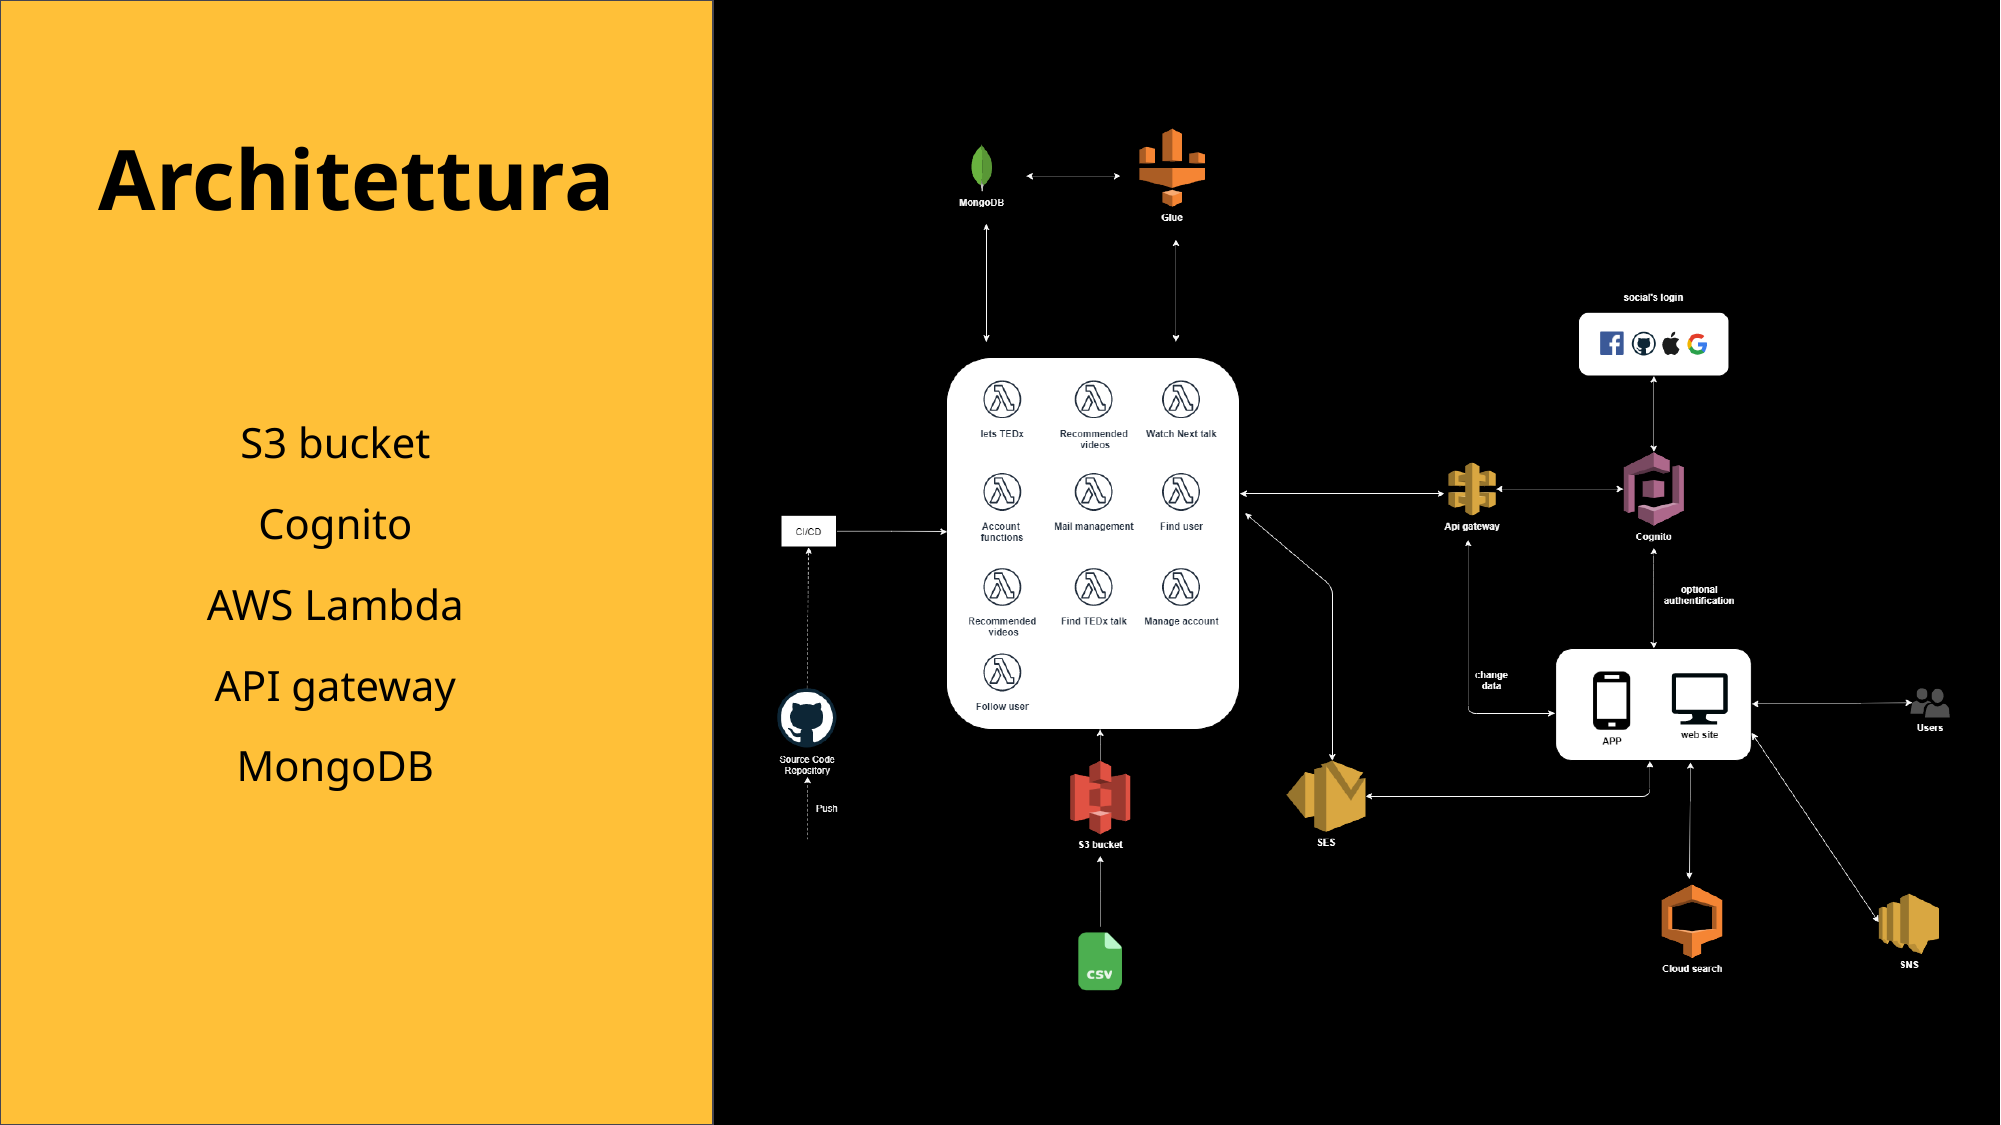

Architettura
S3 bucket
Cognito
AWS Lambda
API gateway
MongoDB